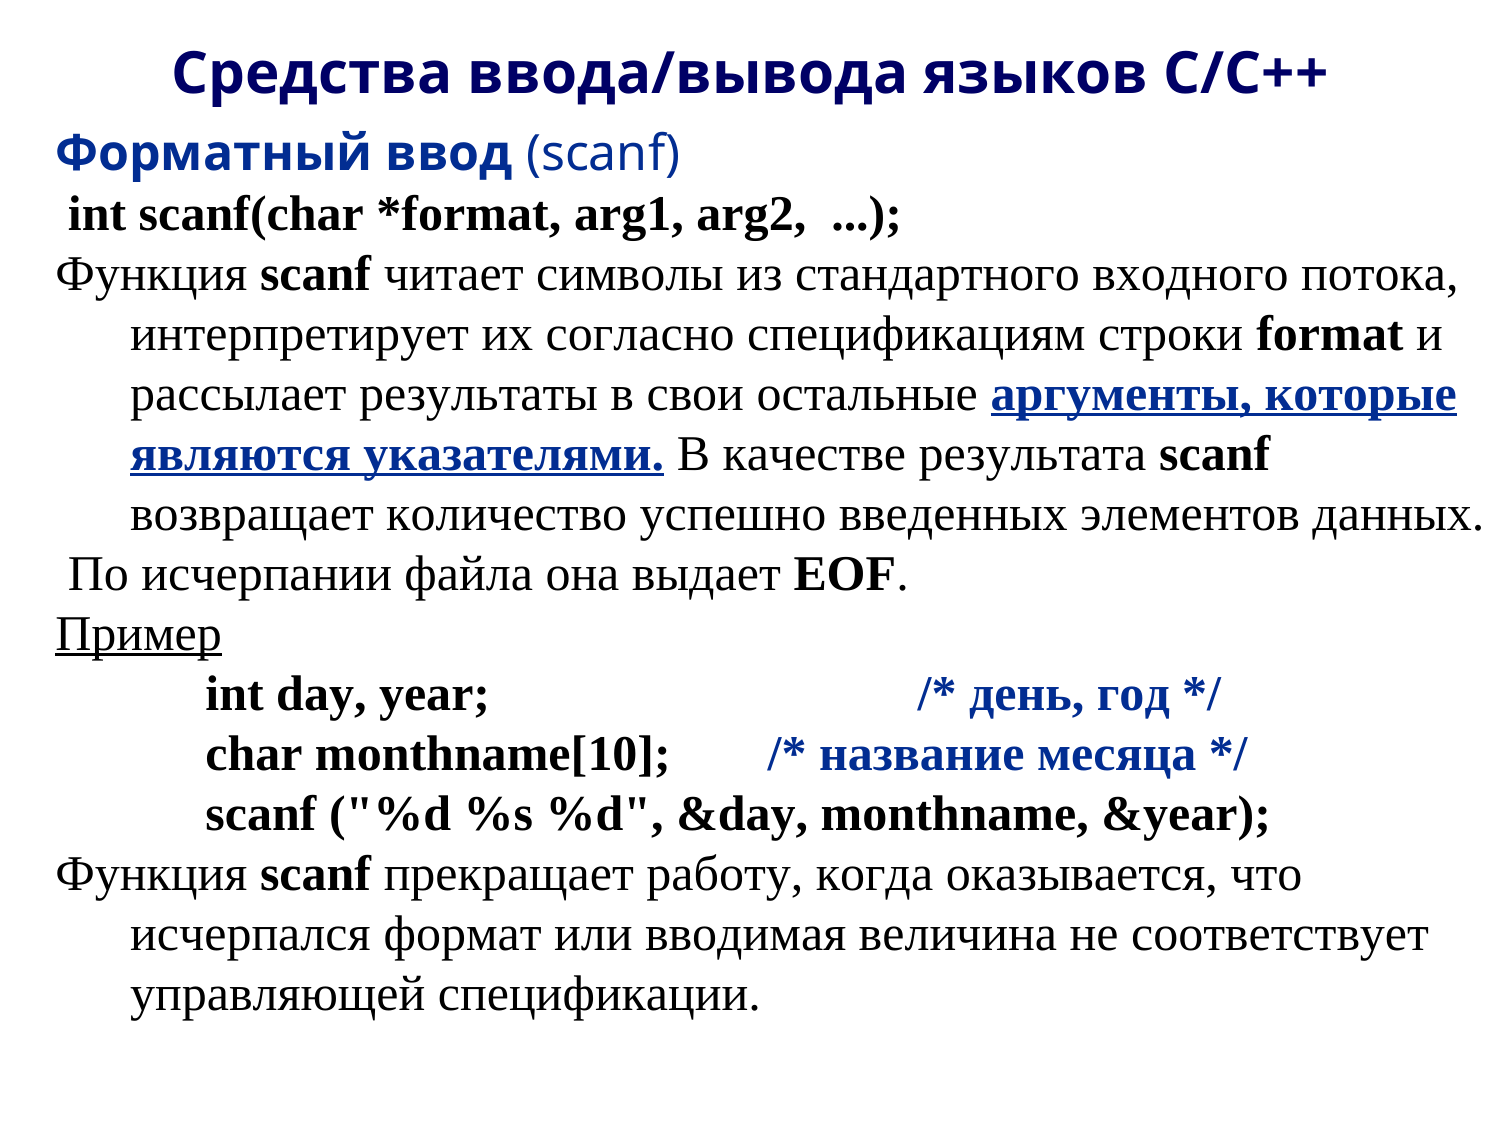

Средства ввода/вывода языков С/С++
Форматный ввод (scanf)
 int scanf(char *format, arg1, arg2, ...);
Функция scanf читает символы из стандартного входного потока, интерпретирует их согласно спецификациям строки format и рассылает результаты в свои остальные аргументы, которые являются указателями. В качестве результата scanf возвращает количество успешно введенных элементов данных.
 По исчерпании файла она выдает EOF.
Пример
int day, year; 			/* день, год */
char monthname[10]; 	/* название месяца */
scanf ("%d %s %d", &day, monthname, &year);
Функция scanf прекращает работу, когда оказывается, что исчерпался формат или вводимая величина не соответствует управляющей спецификации.